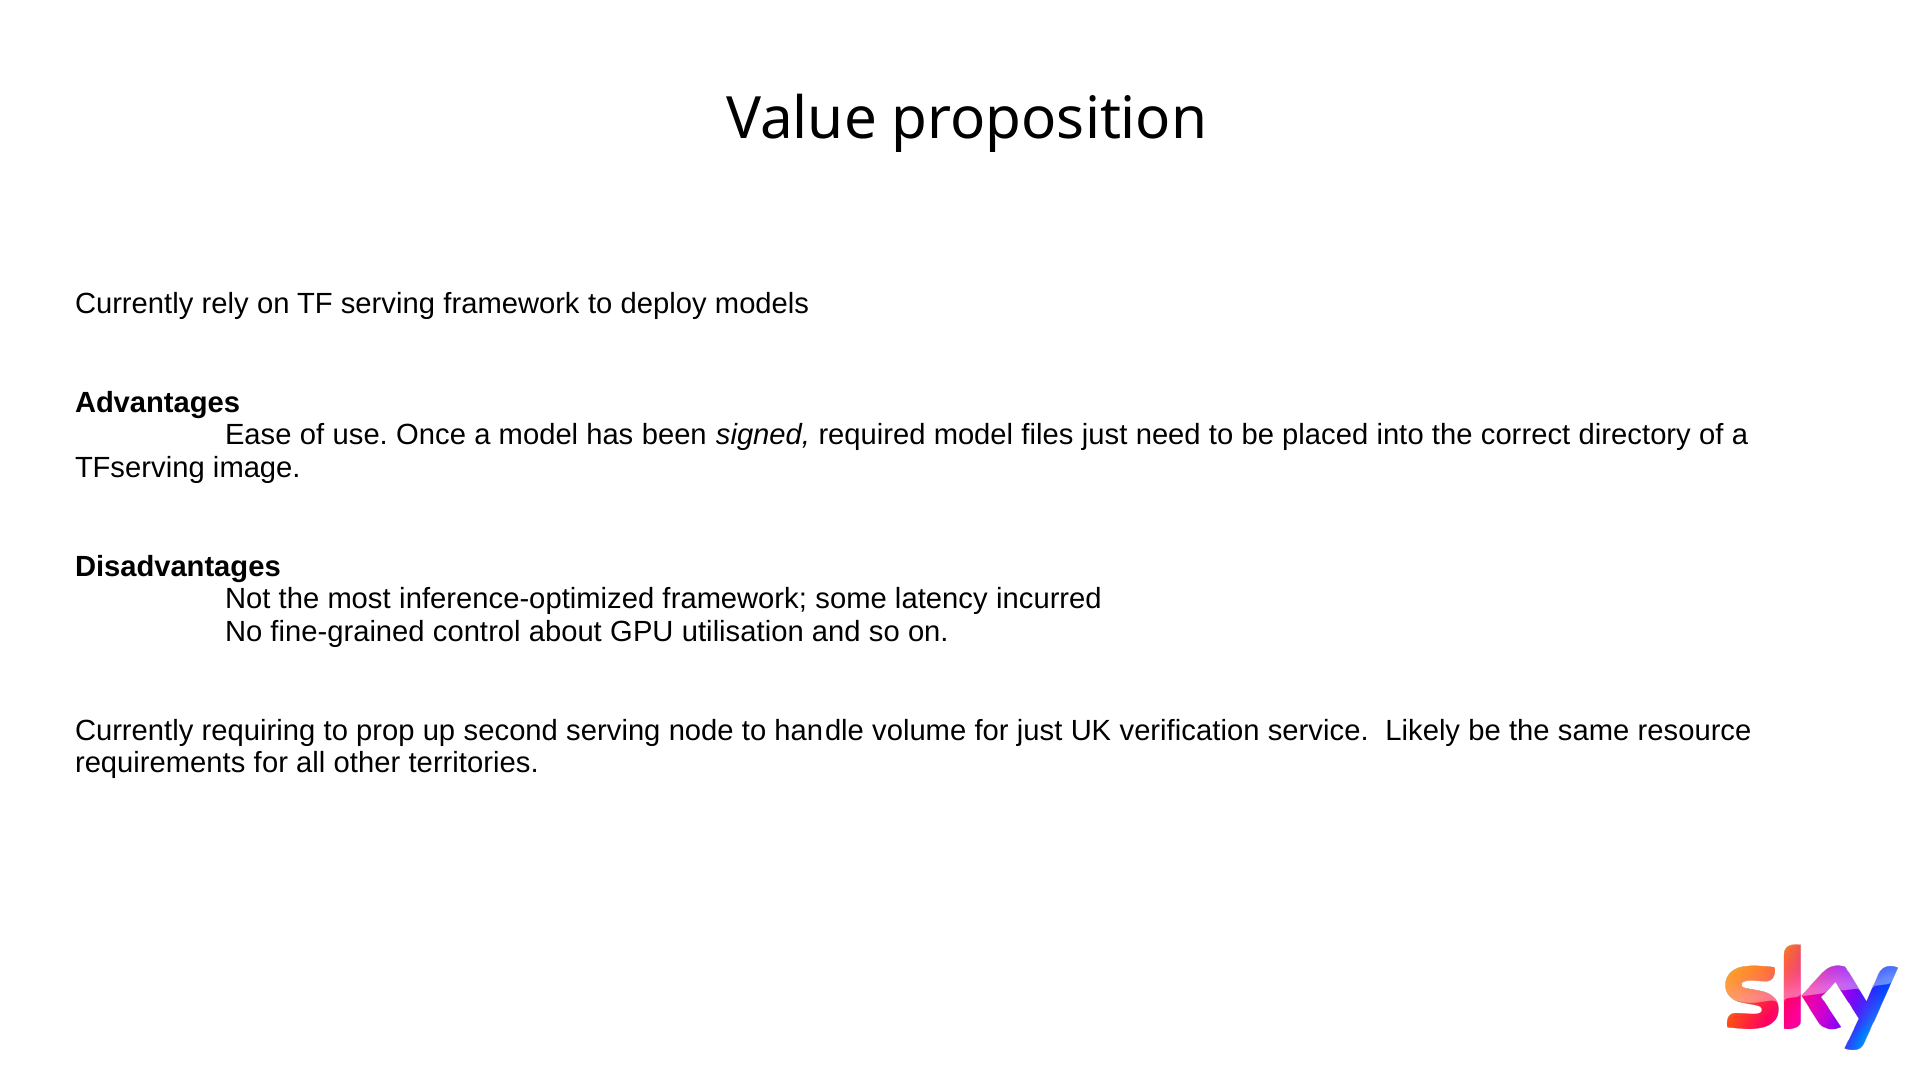

Value proposition
# Currently rely on TF serving framework to deploy models
Advantages
	Ease of use. Once a model has been signed, required model files just need to be placed into the correct directory of a TFserving image.
Disadvantages
	Not the most inference-optimized framework; some latency incurred
	No fine-grained control about GPU utilisation and so on.
Currently requiring to prop up second serving node to han	dle volume for just UK verification service. Likely be the same resource requirements for all other territories.